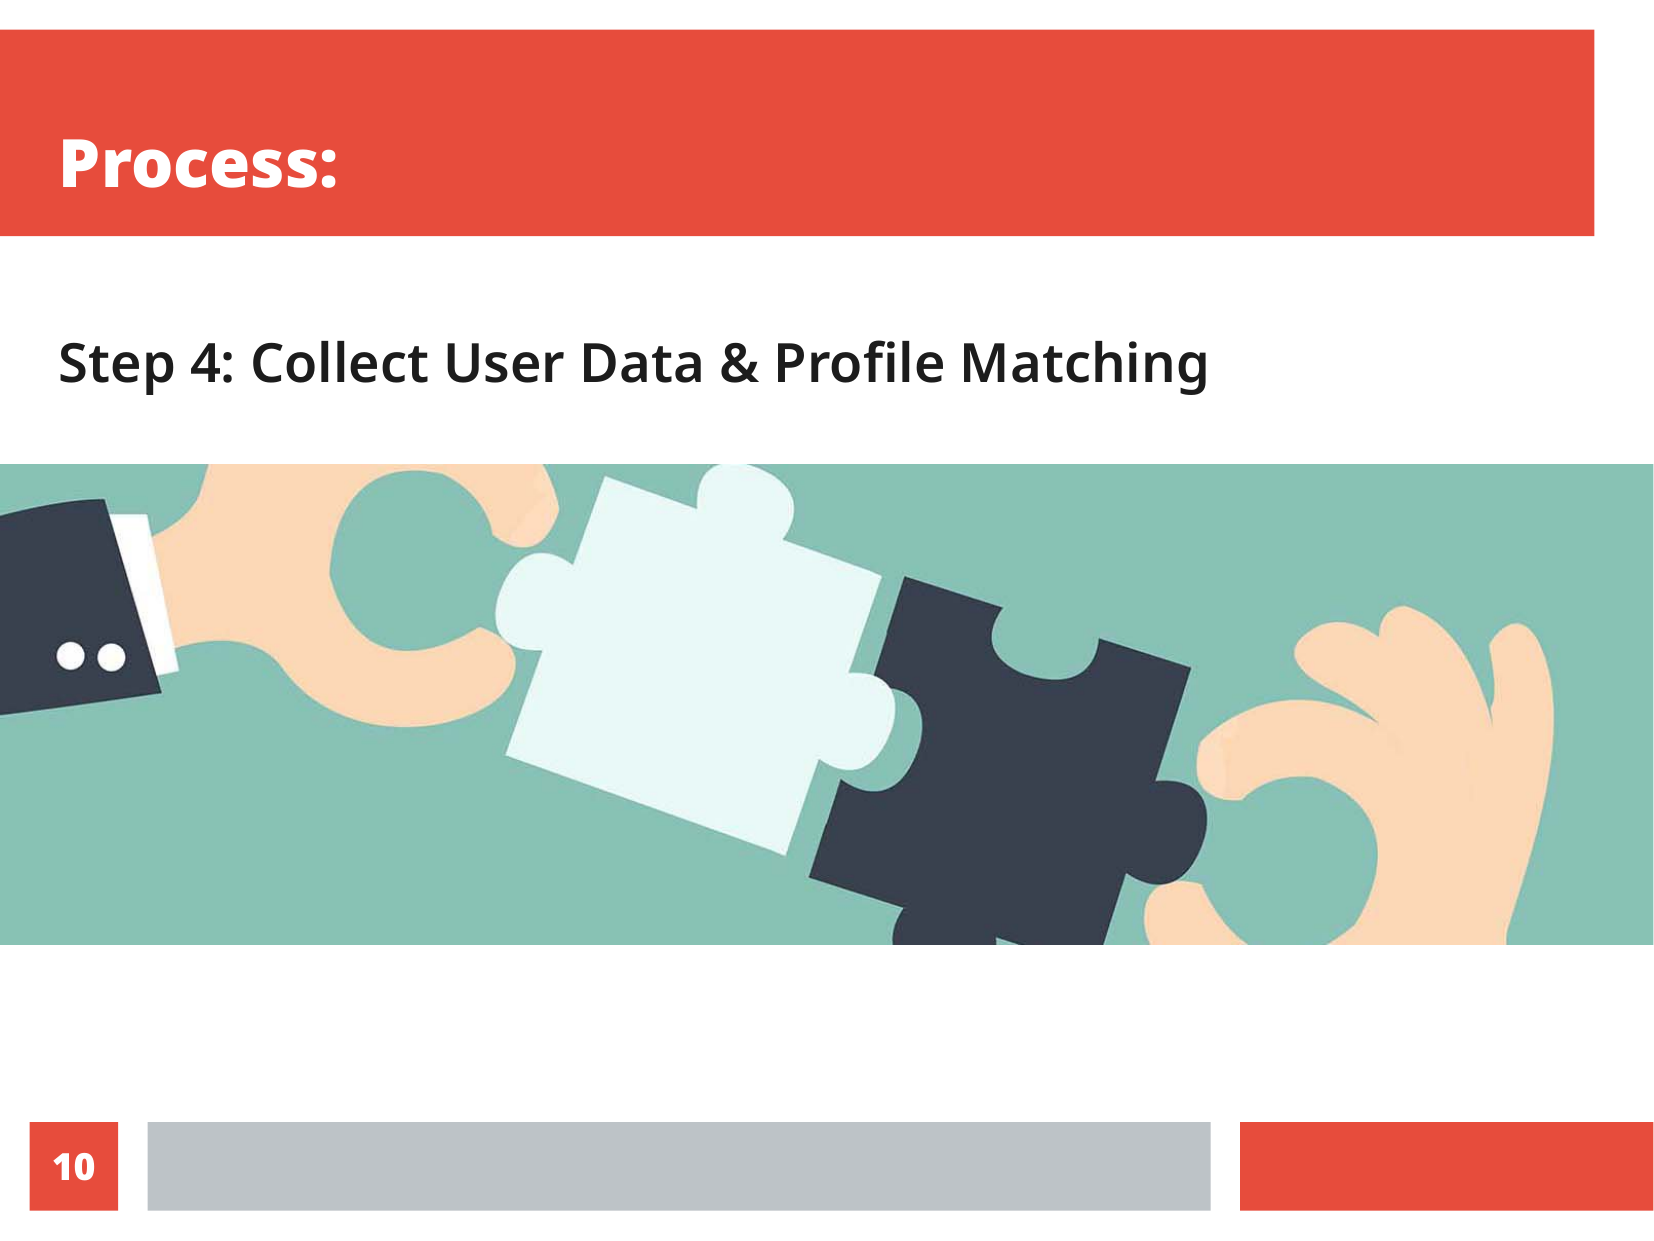

# Process:
Step 4: Collect User Data & Profile Matching
10